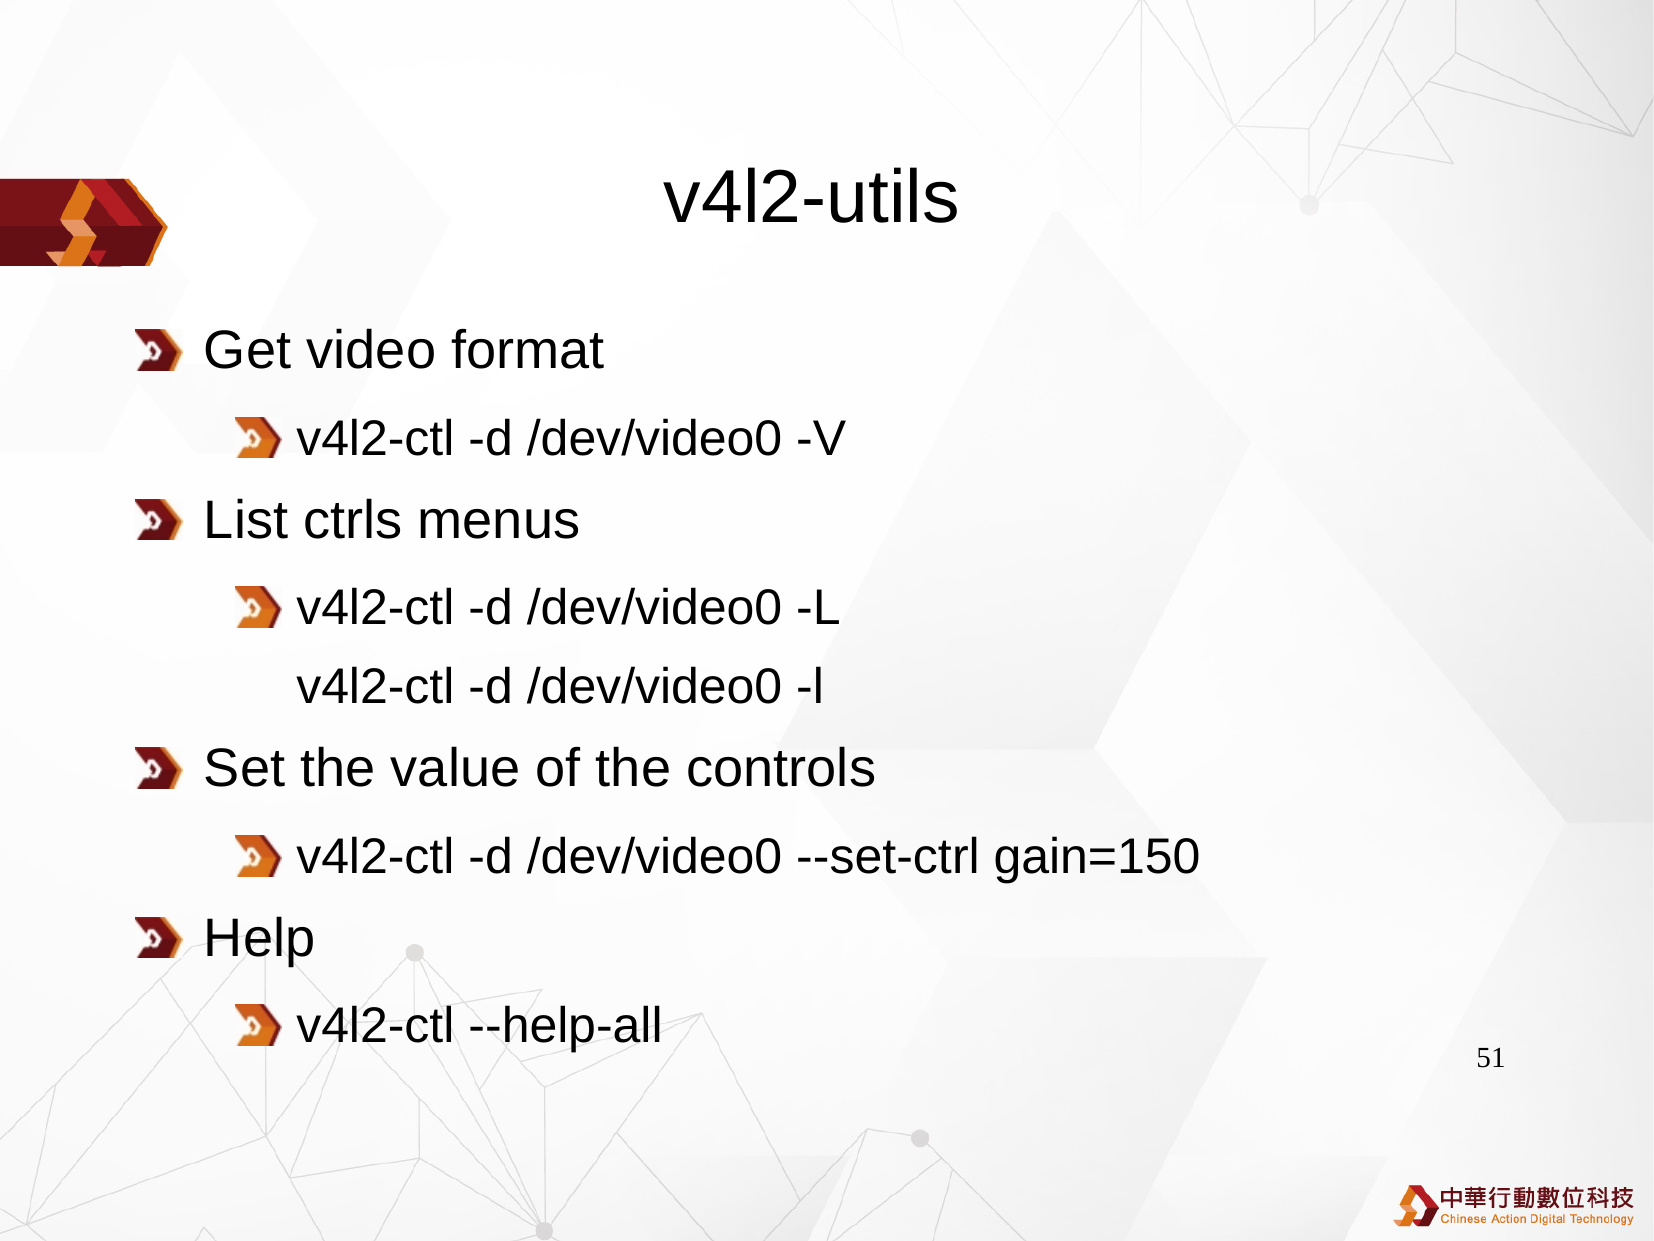

# v4l2-utils
 Get video format
 v4l2-ctl -d /dev/video0 -V
 List ctrls menus
 v4l2-ctl -d /dev/video0 -L
 v4l2-ctl -d /dev/video0 -l
 Set the value of the controls
 v4l2-ctl -d /dev/video0 --set-ctrl gain=150
 Help
 v4l2-ctl --help-all
51